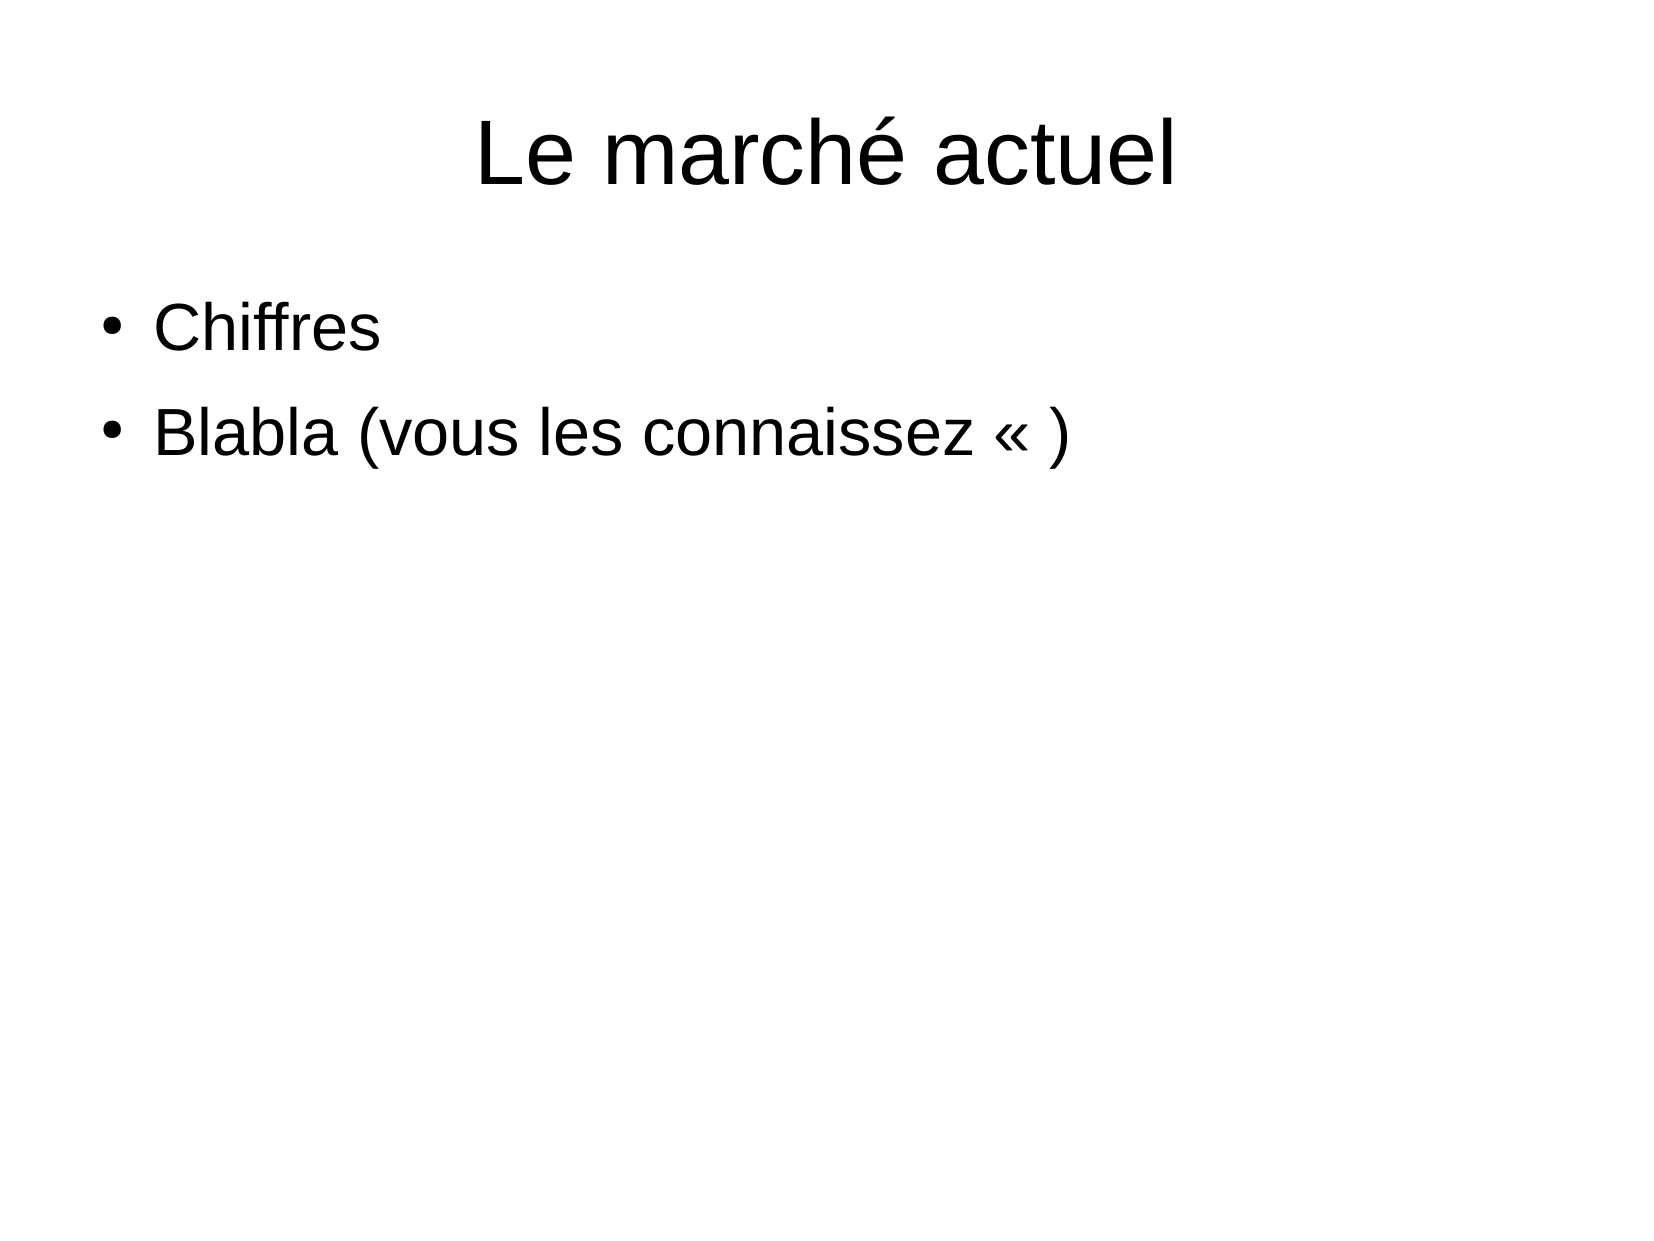

# Le marché actuel
Chiffres
Blabla (vous les connaissez « )